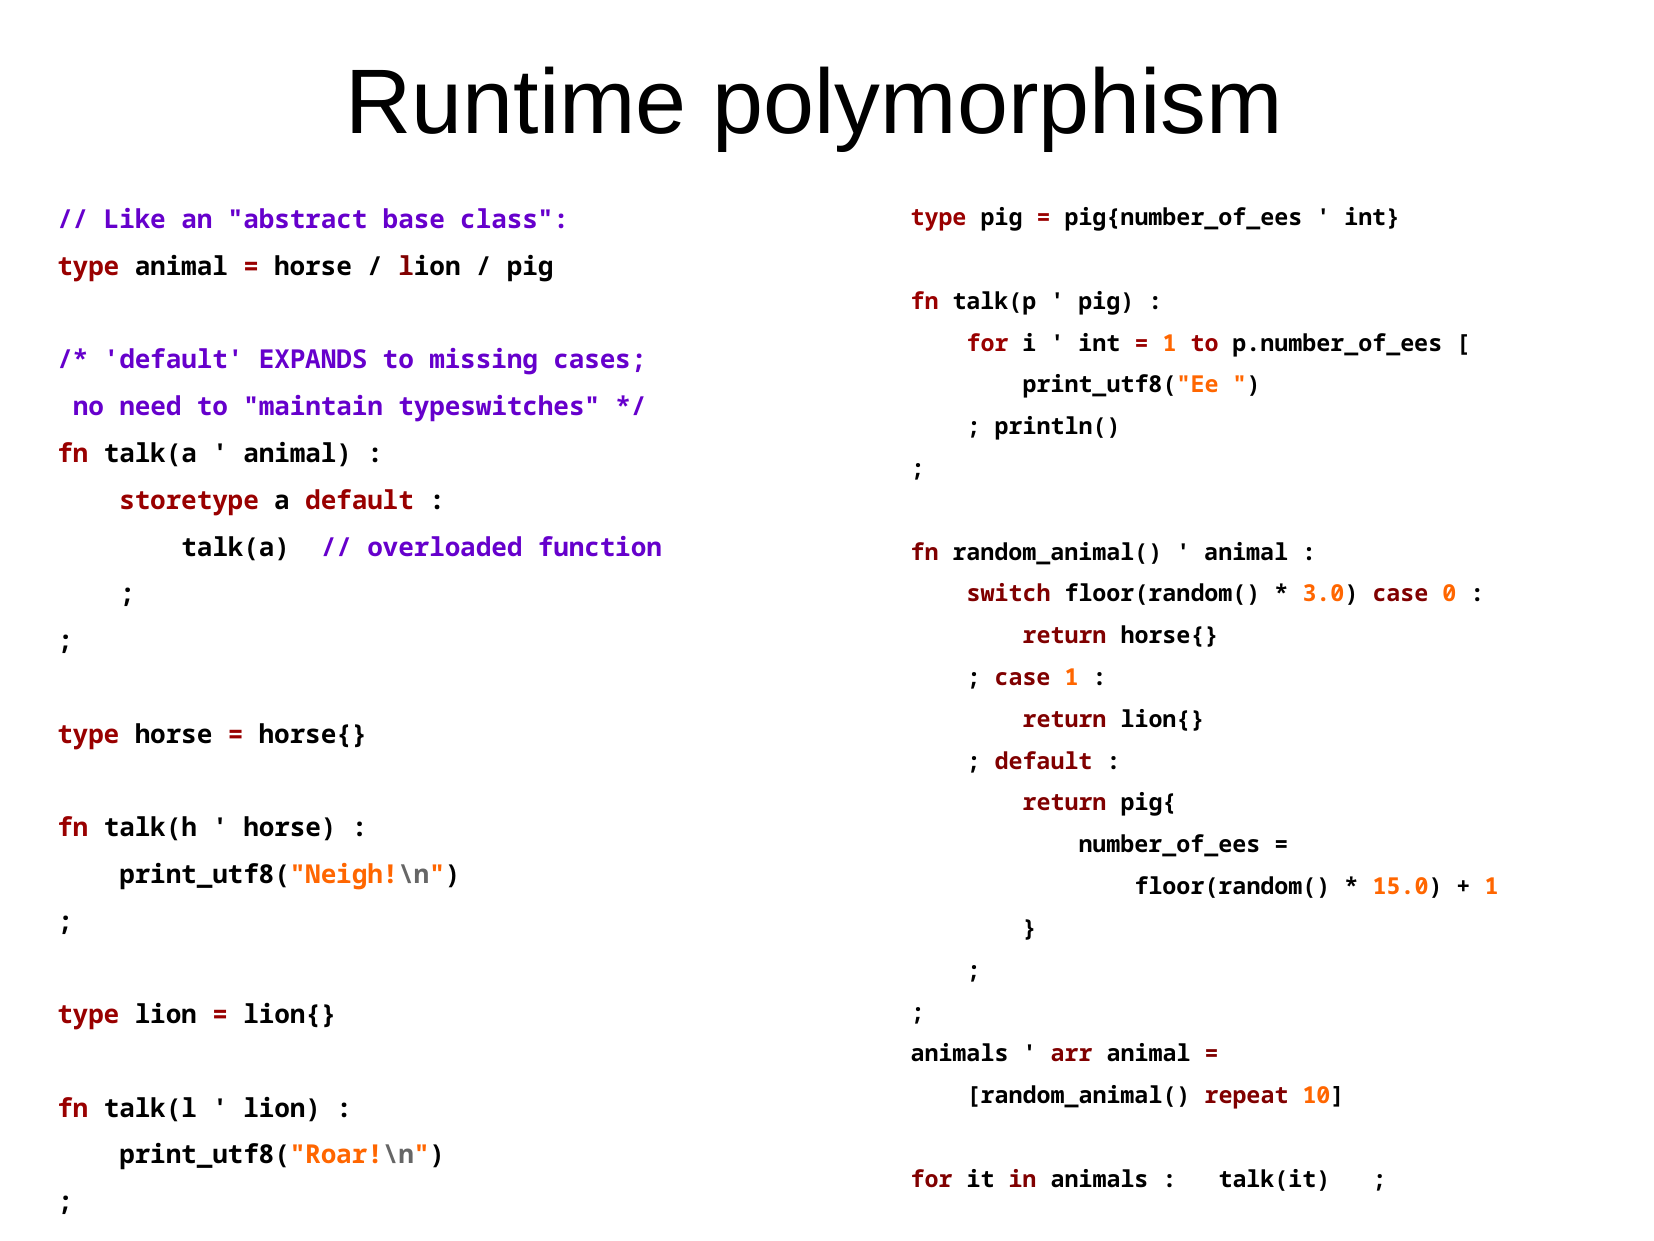

# Runtime polymorphism
// Like an "abstract base class":
type animal = horse / lion / pig
/* 'default' EXPANDS to missing cases;
 no need to "maintain typeswitches" */
fn talk(a ' animal) :
 storetype a default :
 talk(a) // overloaded function
 ;
;
type horse = horse{}
fn talk(h ' horse) :
 print_utf8("Neigh!\n")
;
type lion = lion{}
fn talk(l ' lion) :
 print_utf8("Roar!\n")
;
type pig = pig{number_of_ees ' int}
fn talk(p ' pig) :
 for i ' int = 1 to p.number_of_ees [
 print_utf8("Ee ")
 ; println()
;
fn random_animal() ' animal :
 switch floor(random() * 3.0) case 0 :
 return horse{}
 ; case 1 :
 return lion{}
 ; default :
 return pig{
 number_of_ees =
 floor(random() * 15.0) + 1
 }
 ;
;
animals ' arr animal =
 [random_animal() repeat 10]
for it in animals : talk(it) ;